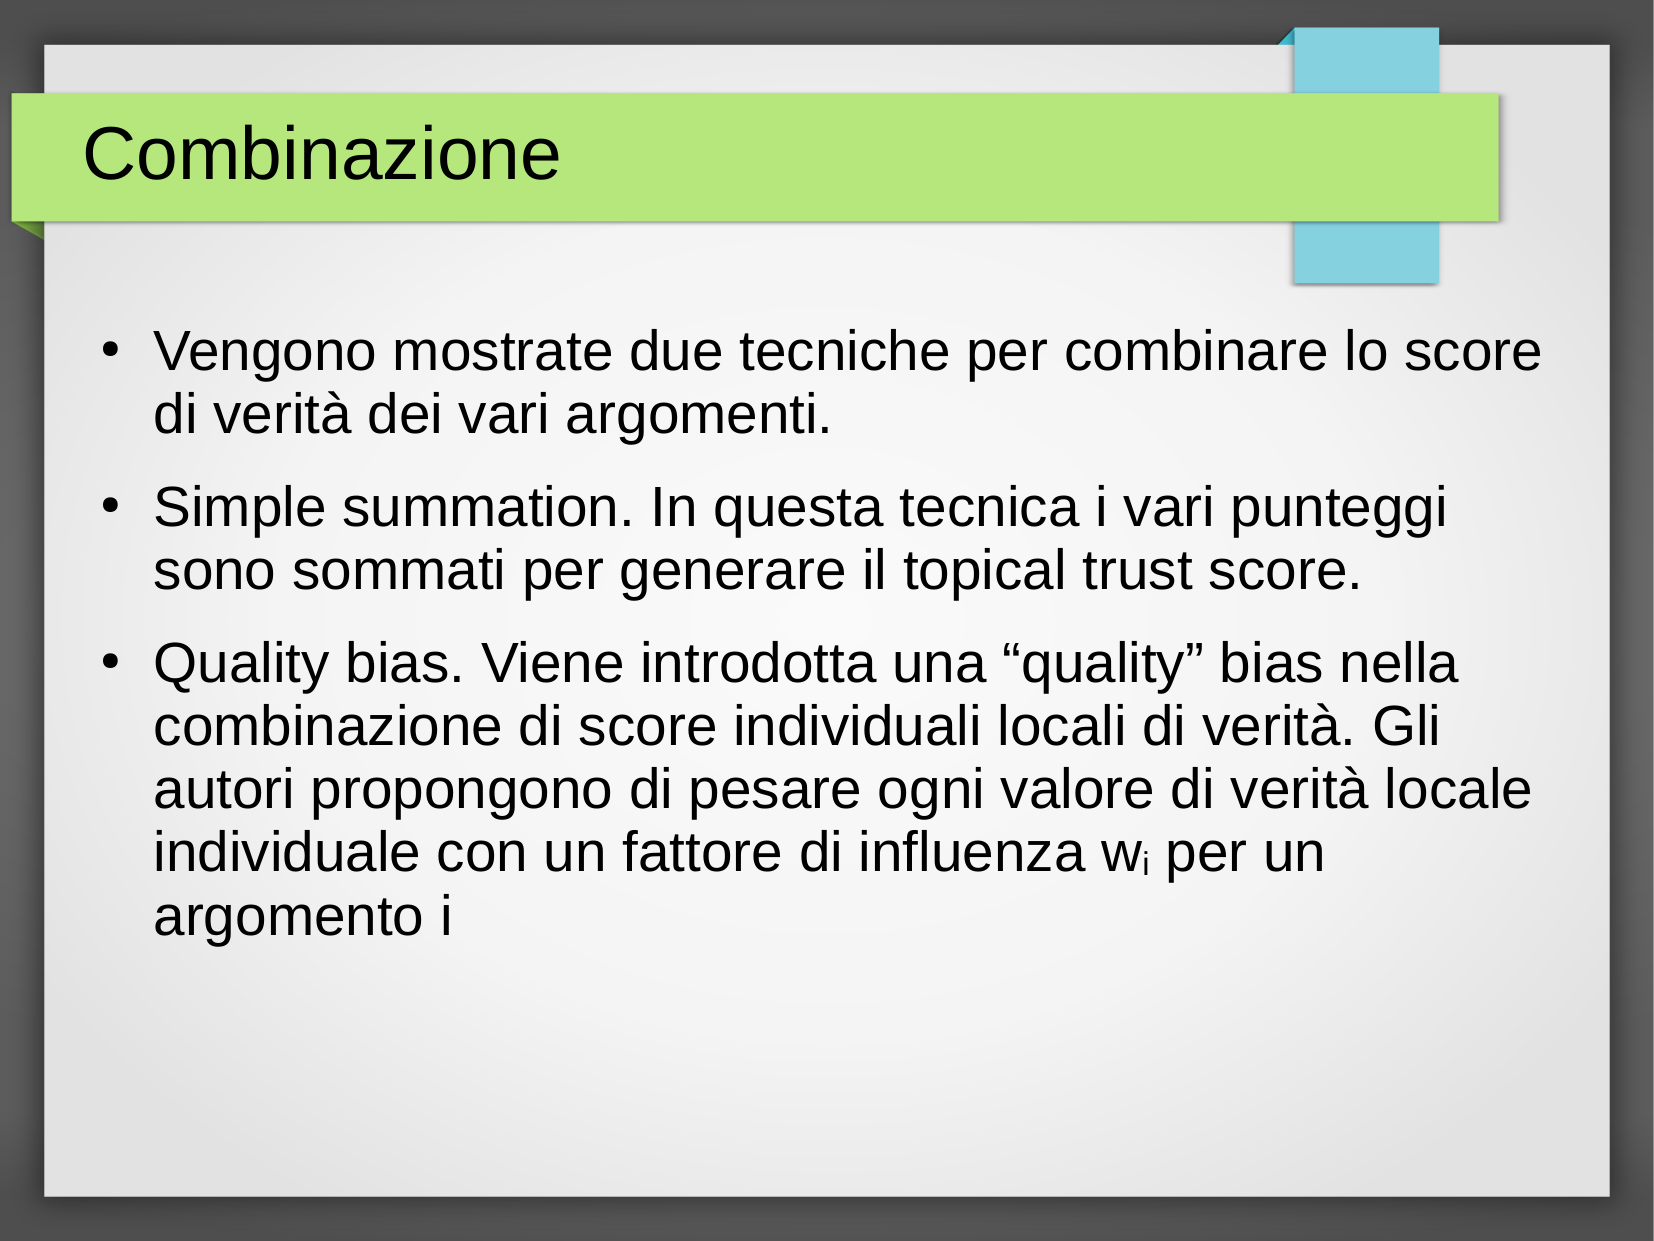

# Combinazione
Vengono mostrate due tecniche per combinare lo score di verità dei vari argomenti.
Simple summation. In questa tecnica i vari punteggi sono sommati per generare il topical trust score.
Quality bias. Viene introdotta una “quality” bias nella combinazione di score individuali locali di verità. Gli autori propongono di pesare ogni valore di verità locale individuale con un fattore di influenza wi per un argomento i